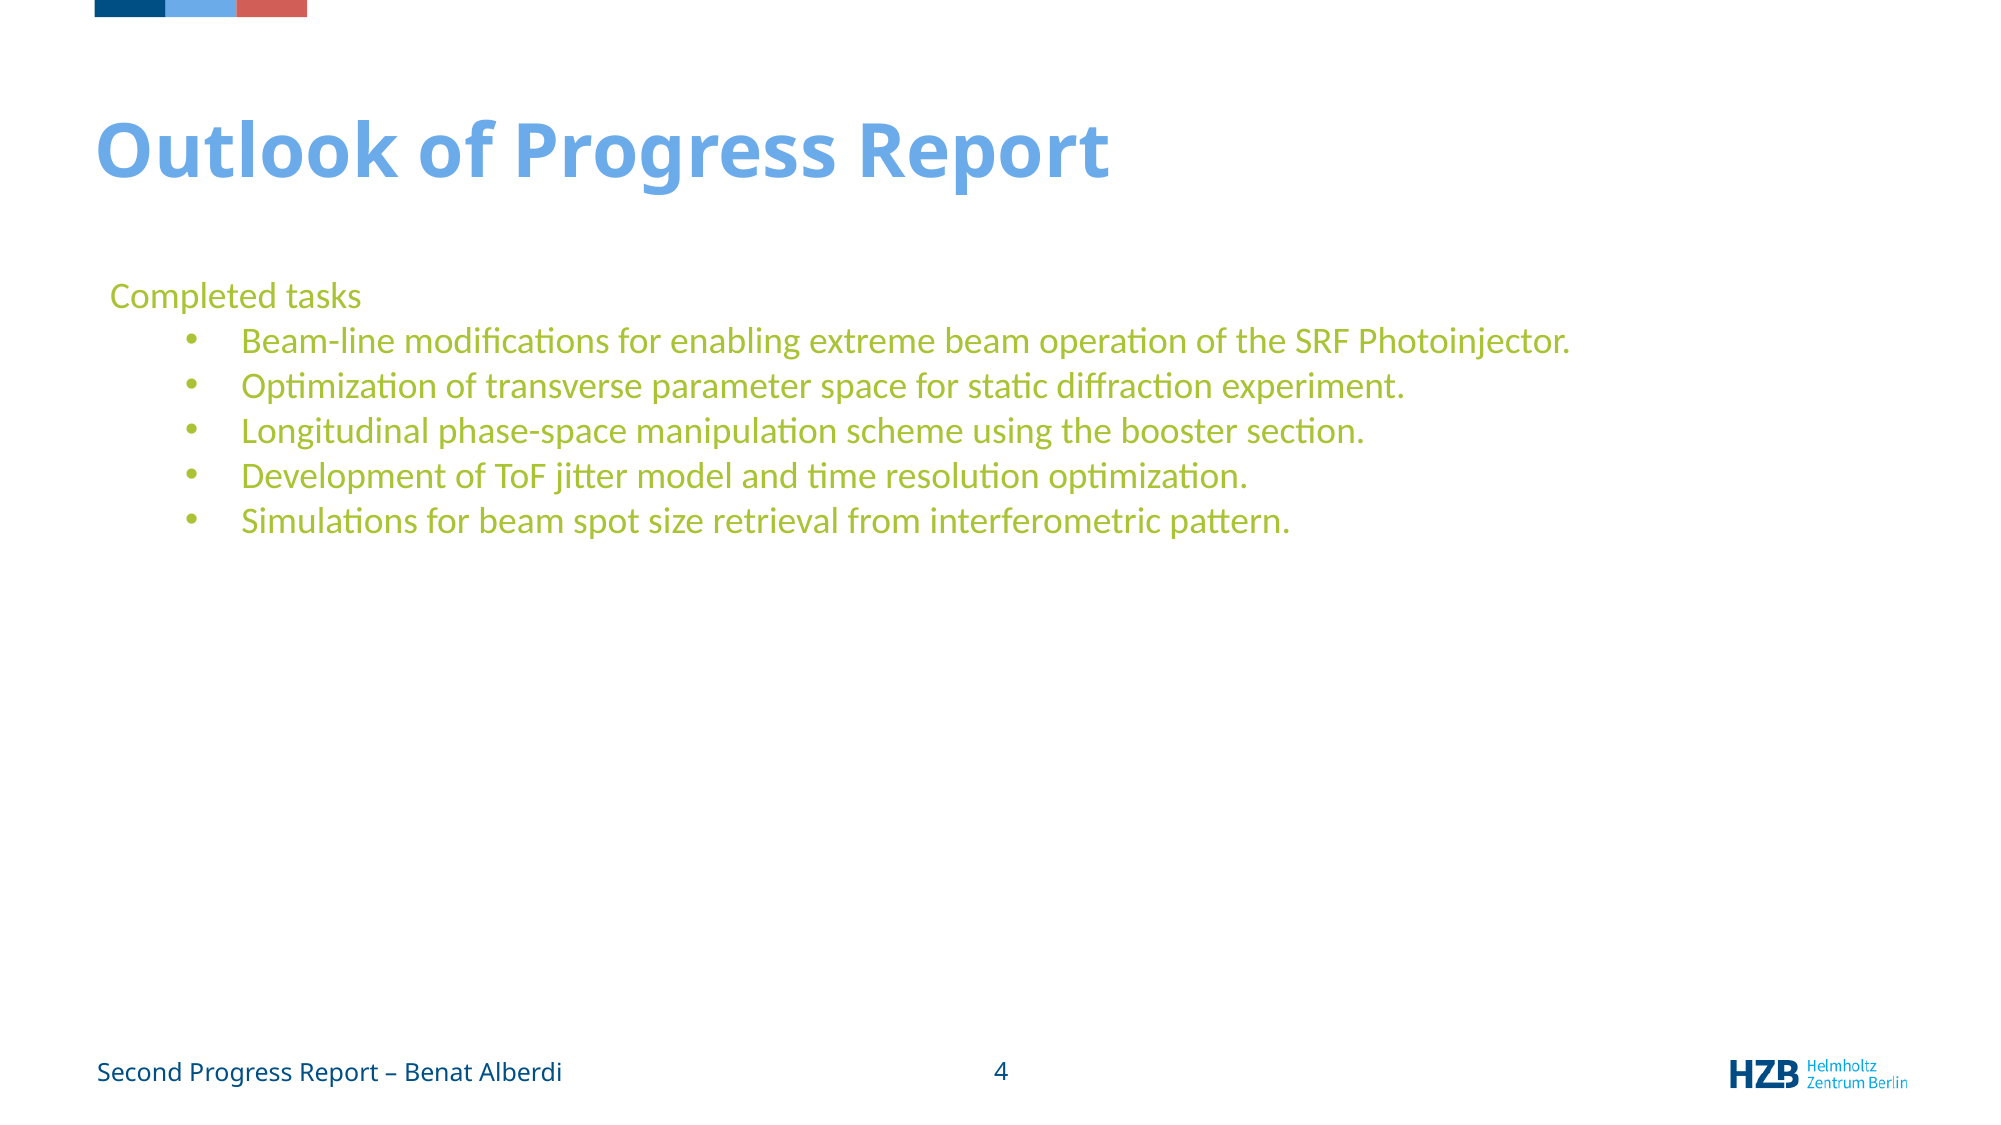

# Outlook of Progress Report
Completed tasks
Beam-line modifications for enabling extreme beam operation of the SRF Photoinjector.
Optimization of transverse parameter space for static diffraction experiment.
Longitudinal phase-space manipulation scheme using the booster section.
Development of ToF jitter model and time resolution optimization.
Simulations for beam spot size retrieval from interferometric pattern.
Second Progress Report – Benat Alberdi